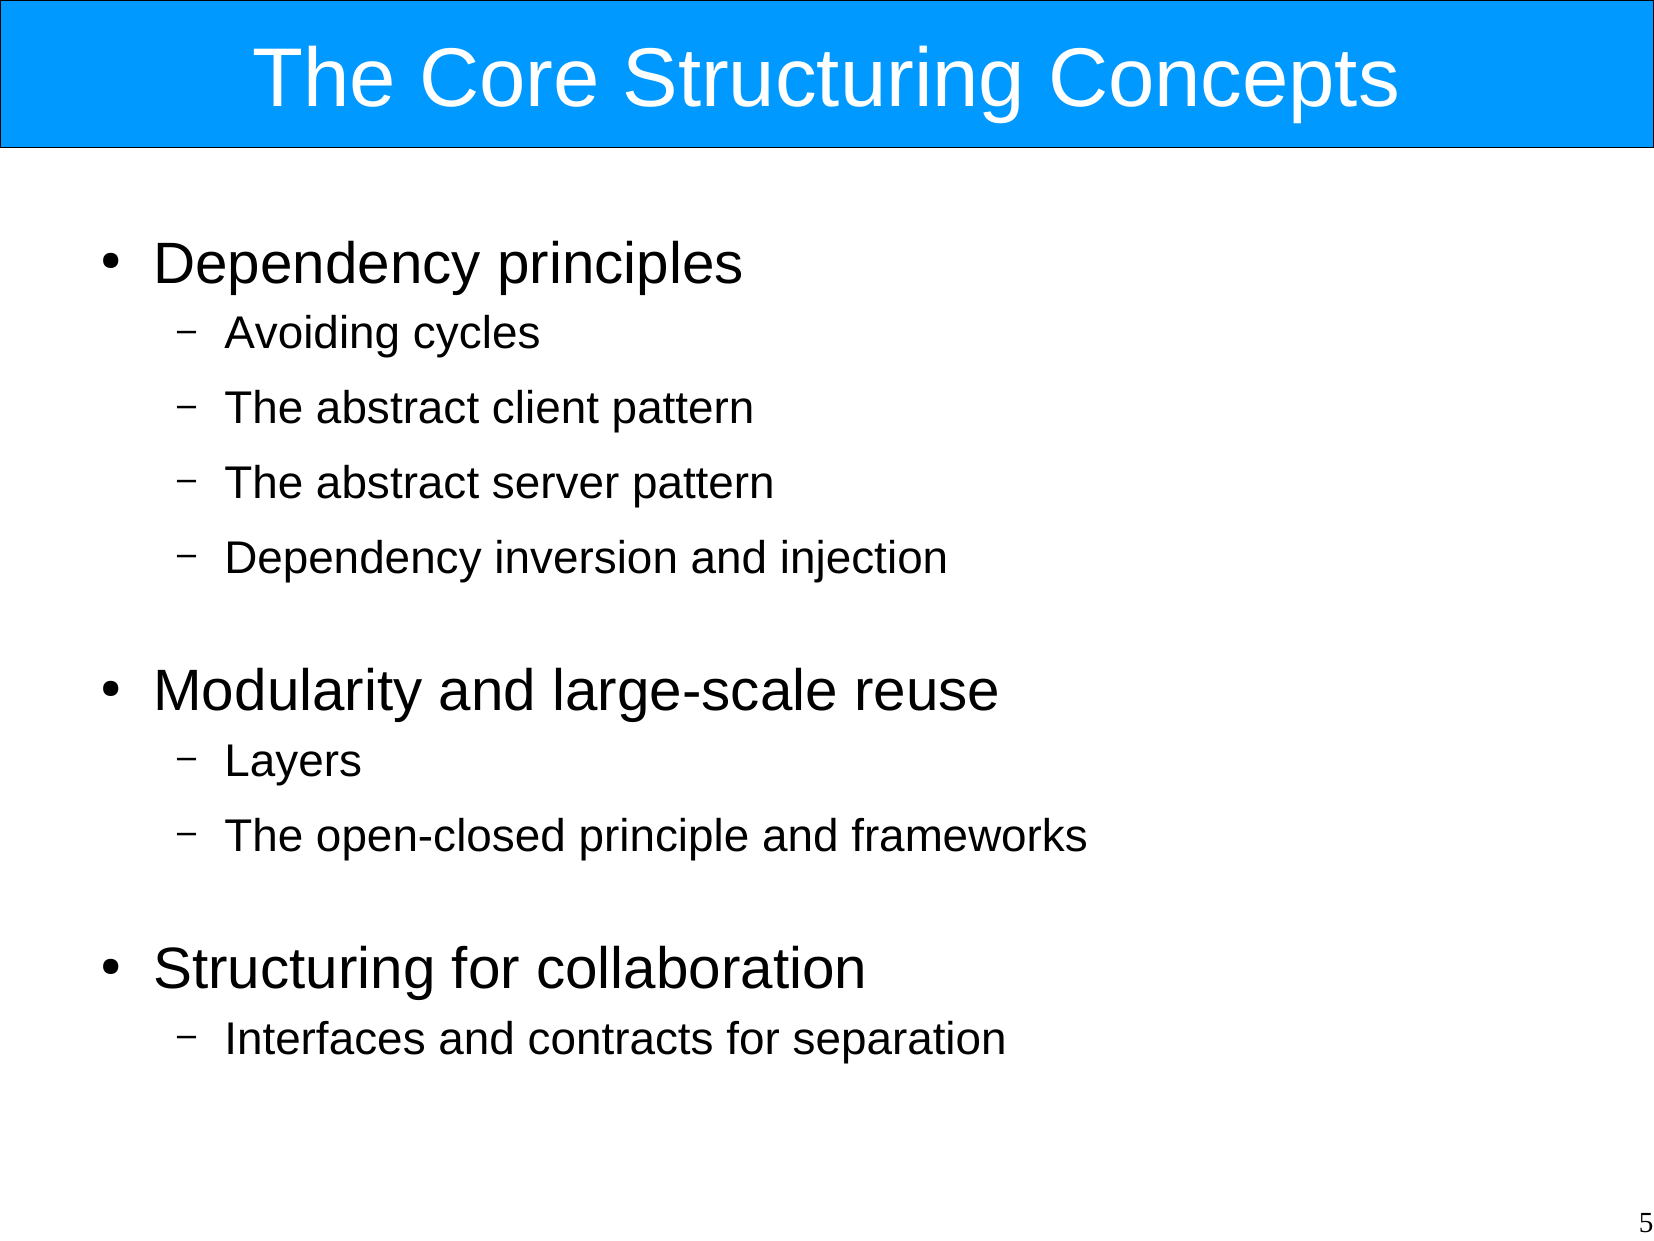

# The Core Structuring Concepts
Dependency principles
Avoiding cycles
The abstract client pattern
The abstract server pattern
Dependency inversion and injection
Modularity and large-scale reuse
Layers
The open-closed principle and frameworks
Structuring for collaboration
Interfaces and contracts for separation
5